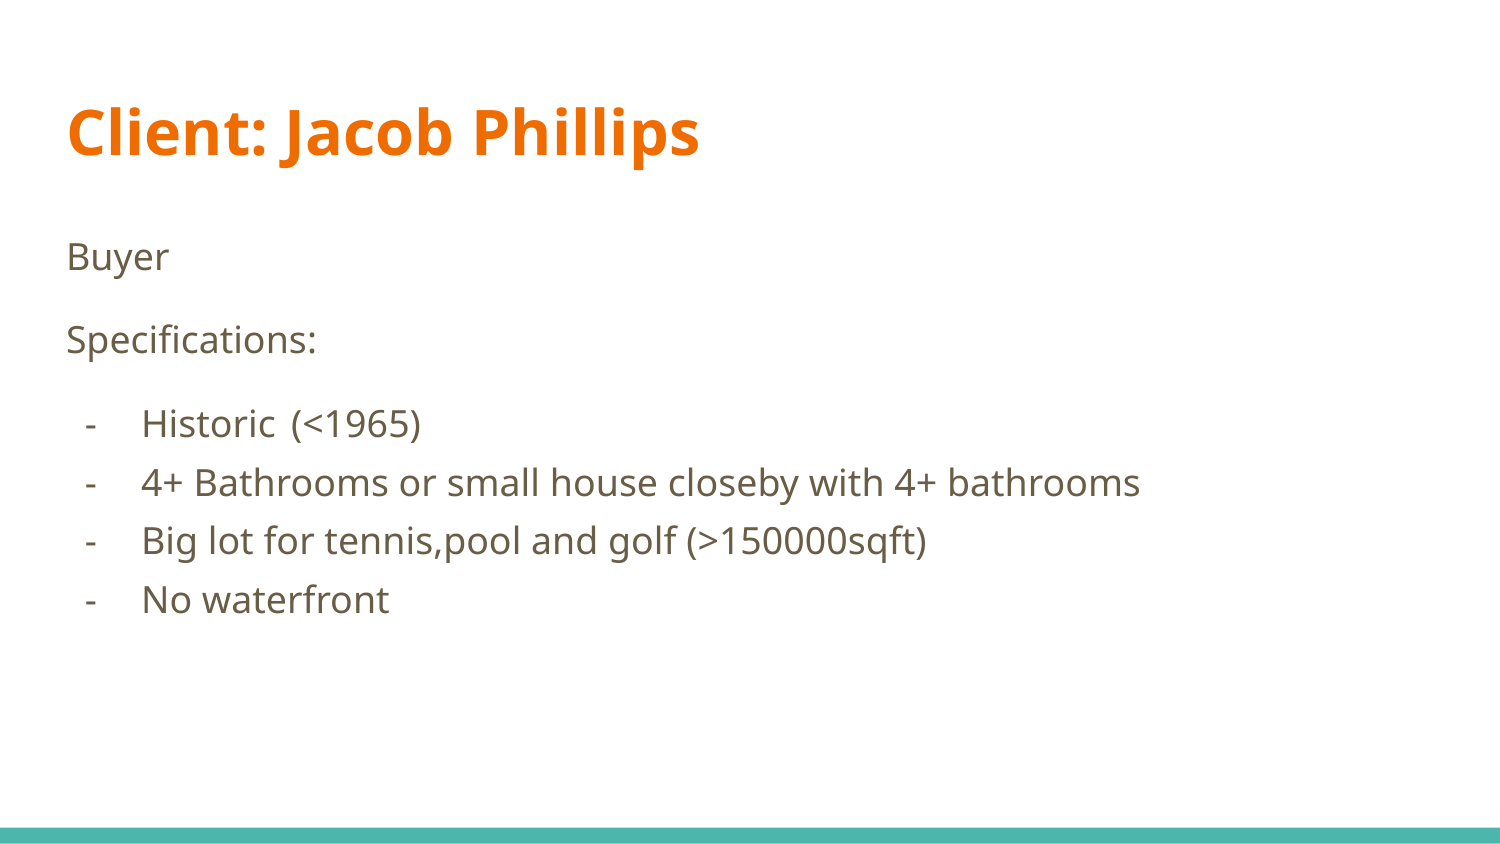

# Client: Jacob Phillips
Buyer
Specifications:
Historic	(<1965)
4+ Bathrooms or small house closeby with 4+ bathrooms
Big lot for tennis,pool and golf (>150000sqft)
No waterfront